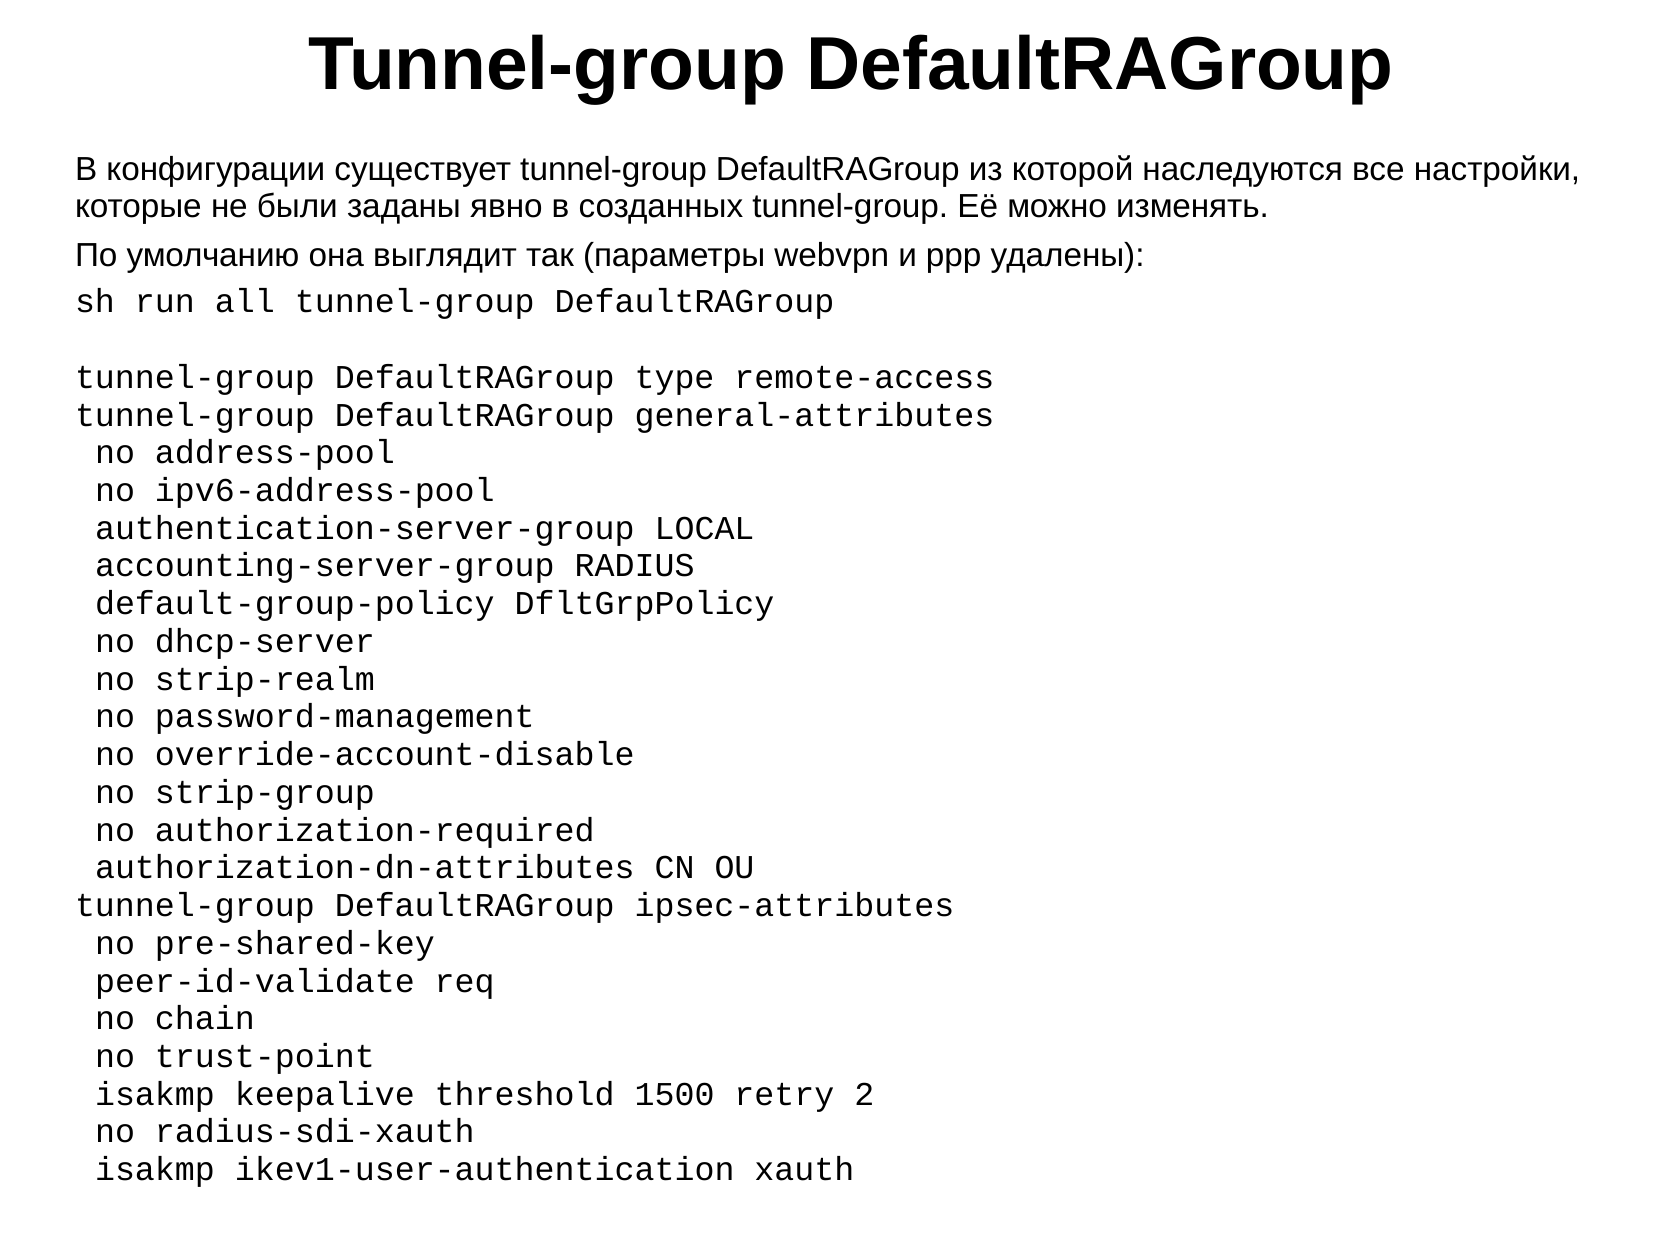

Tunnel-group DefaultRAGroup
# В конфигурации существует tunnel-group DefaultRAGroup из которой наследуются все настройки, которые не были заданы явно в созданных tunnel-group. Её можно изменять.
По умолчанию она выглядит так (параметры webvpn и ppp удалены):
sh run all tunnel-group DefaultRAGroup
tunnel-group DefaultRAGroup type remote-access
tunnel-group DefaultRAGroup general-attributes
 no address-pool
 no ipv6-address-pool
 authentication-server-group LOCAL
 accounting-server-group RADIUS
 default-group-policy DfltGrpPolicy
 no dhcp-server
 no strip-realm
 no password-management
 no override-account-disable
 no strip-group
 no authorization-required
 authorization-dn-attributes CN OU
tunnel-group DefaultRAGroup ipsec-attributes
 no pre-shared-key
 peer-id-validate req
 no chain
 no trust-point
 isakmp keepalive threshold 1500 retry 2
 no radius-sdi-xauth
 isakmp ikev1-user-authentication xauth